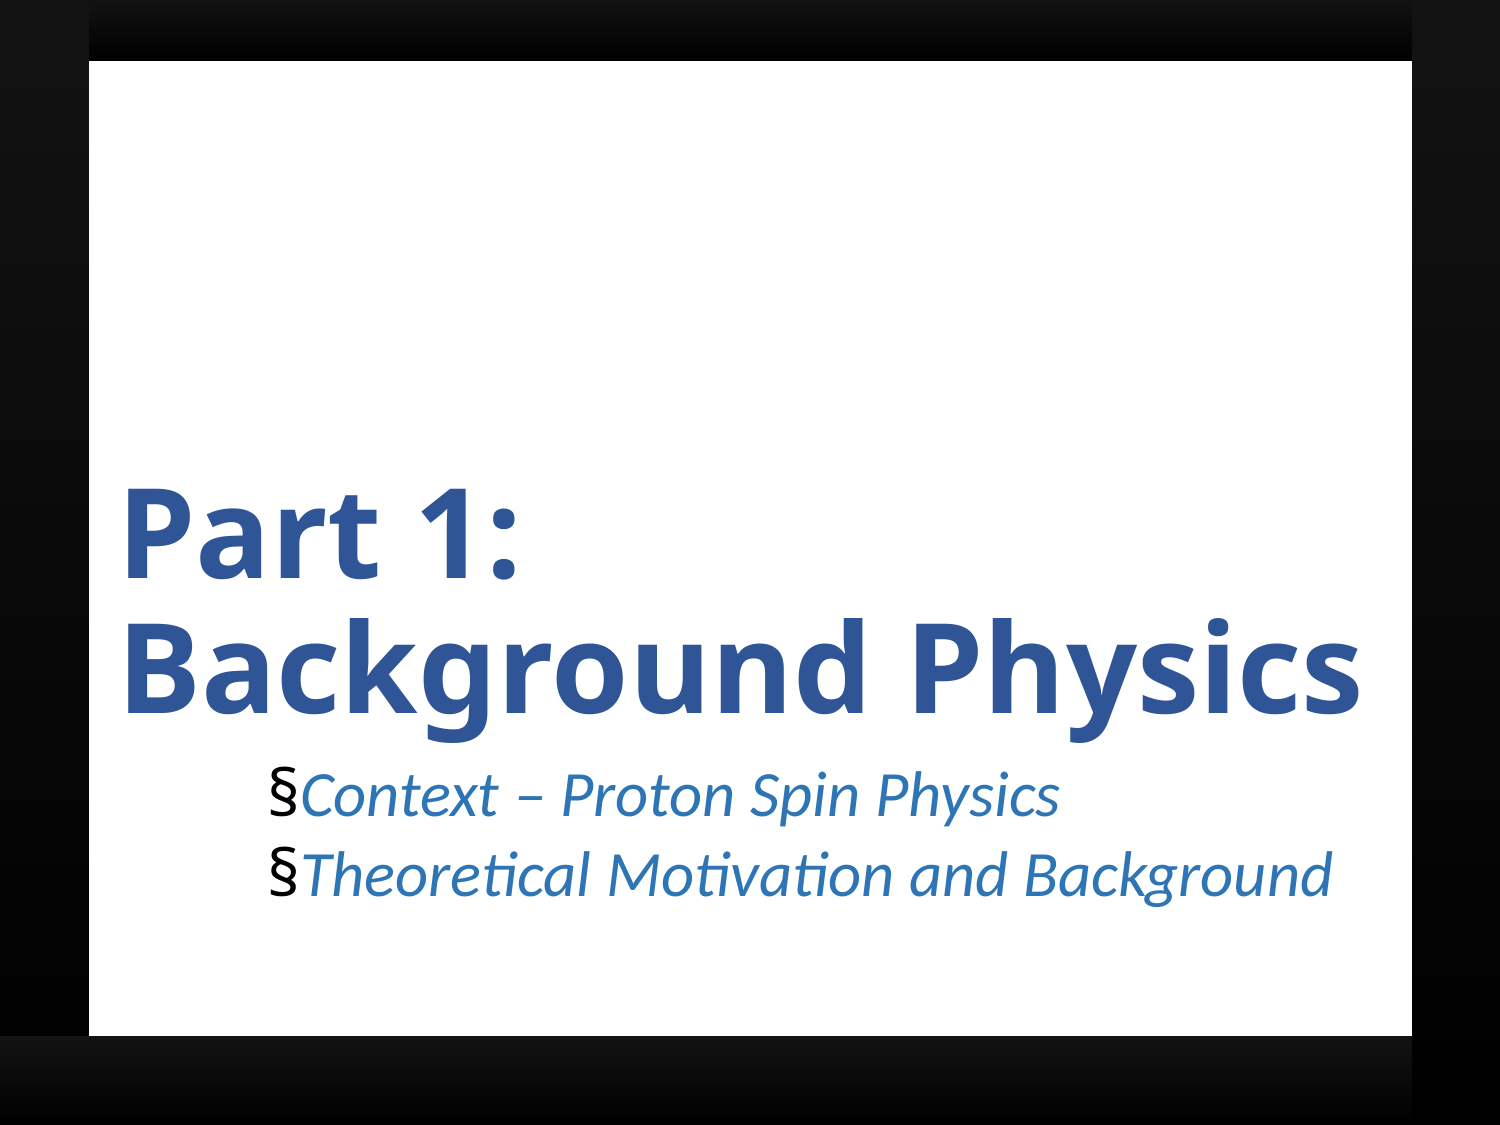

# Part 1: Background Physics
Context – Proton Spin Physics
Theoretical Motivation and Background